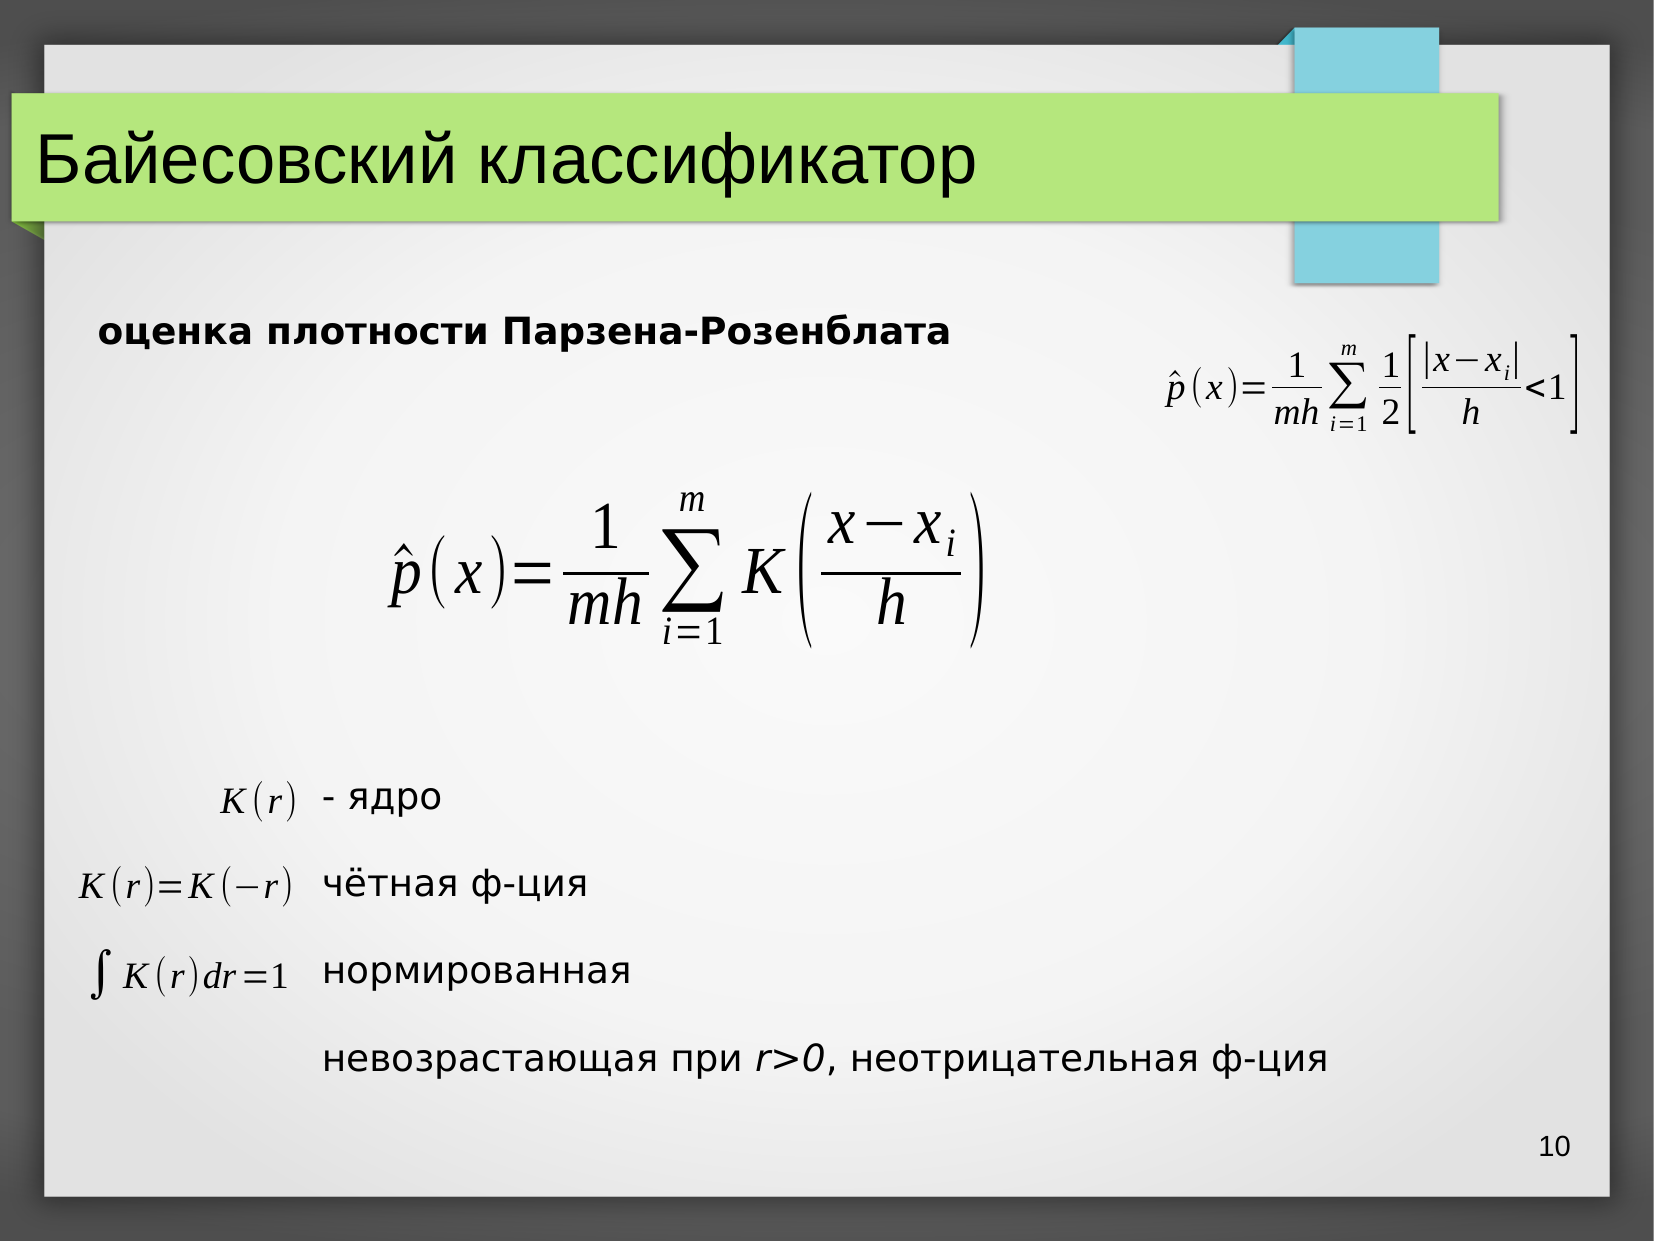

# Байесовский классификатор
оценка плотности Парзена-Розенблата
- ядро
чётная ф-ция
нормированная
невозрастающая при r>0, неотрицательная ф-ция
10